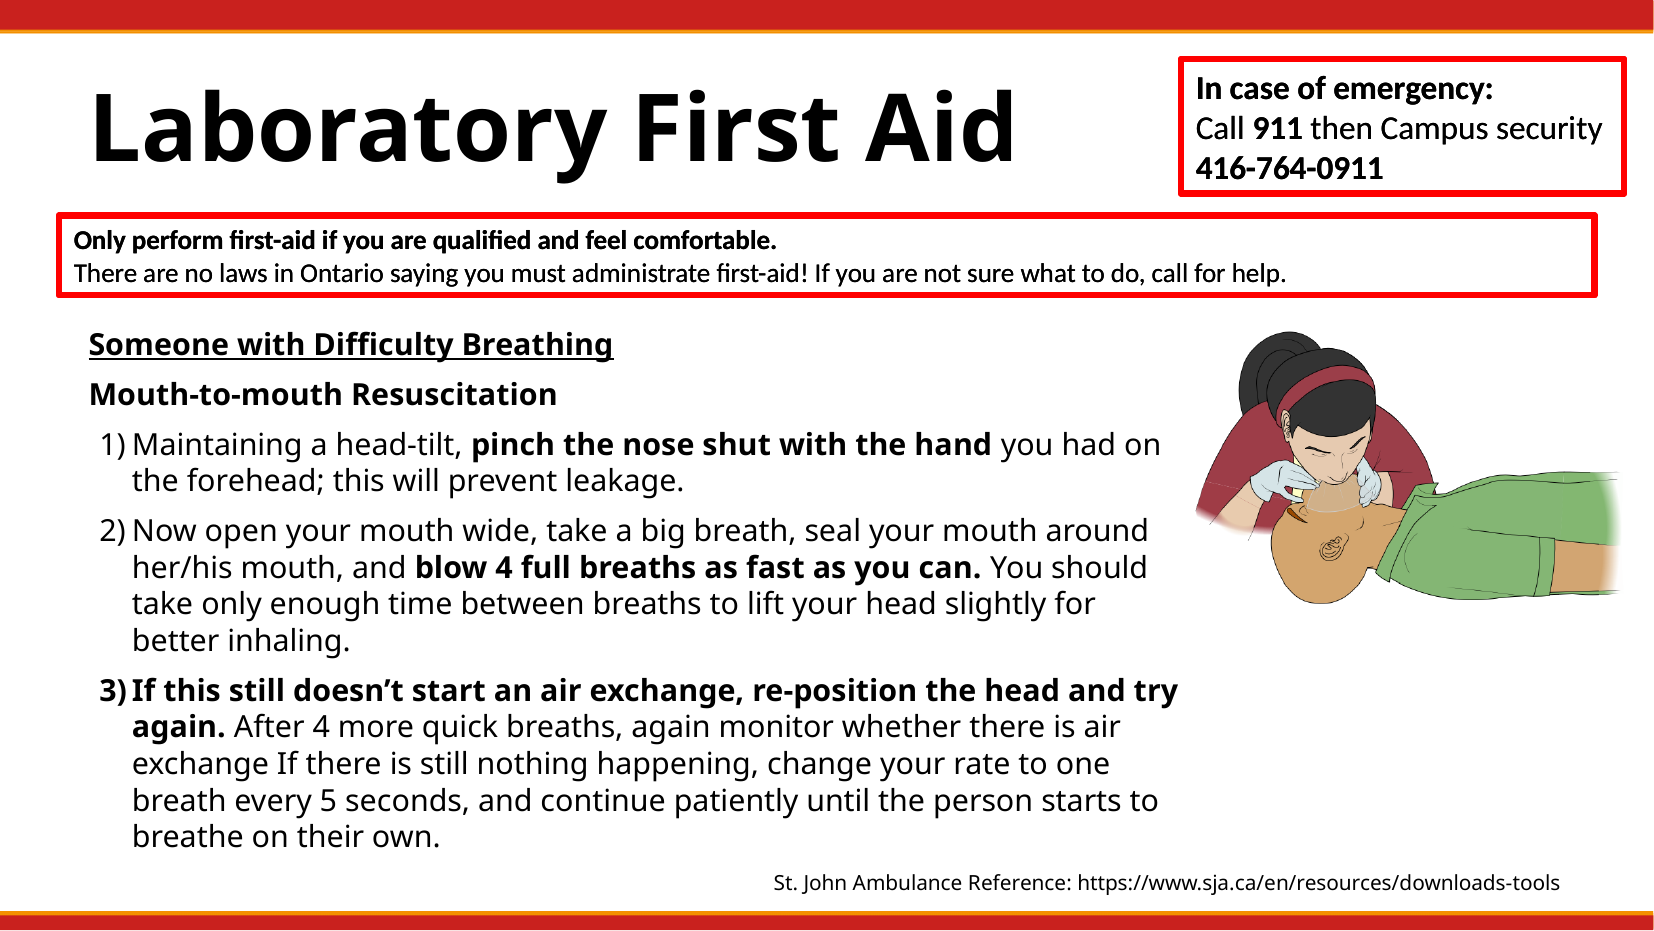

# Laboratory First Aid
In case of emergency:
Call 911 then Campus security 416-764-0911
In case of emergency:
Call 911 then Campus security 416-764-0911
Only perform first-aid if you are qualified and feel comfortable.
There are no laws in Ontario saying you must administrate first-aid! If you are not sure what to do, call for help.
Only perform first-aid if you are qualified and feel comfortable.
There are no laws in Ontario saying you must administrate first-aid! If you are not sure what to do, call for help.
Someone with Difficulty Breathing
Mouth-to-mouth Resuscitation
Maintaining a head-tilt, pinch the nose shut with the hand you had on the forehead; this will prevent leakage.
Now open your mouth wide, take a big breath, seal your mouth around her/his mouth, and blow 4 full breaths as fast as you can. You should take only enough time between breaths to lift your head slightly for better inhaling.
If this still doesn’t start an air exchange, re-position the head and try again. After 4 more quick breaths, again monitor whether there is air exchange If there is still nothing happening, change your rate to one breath every 5 seconds, and continue patiently until the person starts to breathe on their own.
St. John Ambulance Reference: https://www.sja.ca/en/resources/downloads-tools